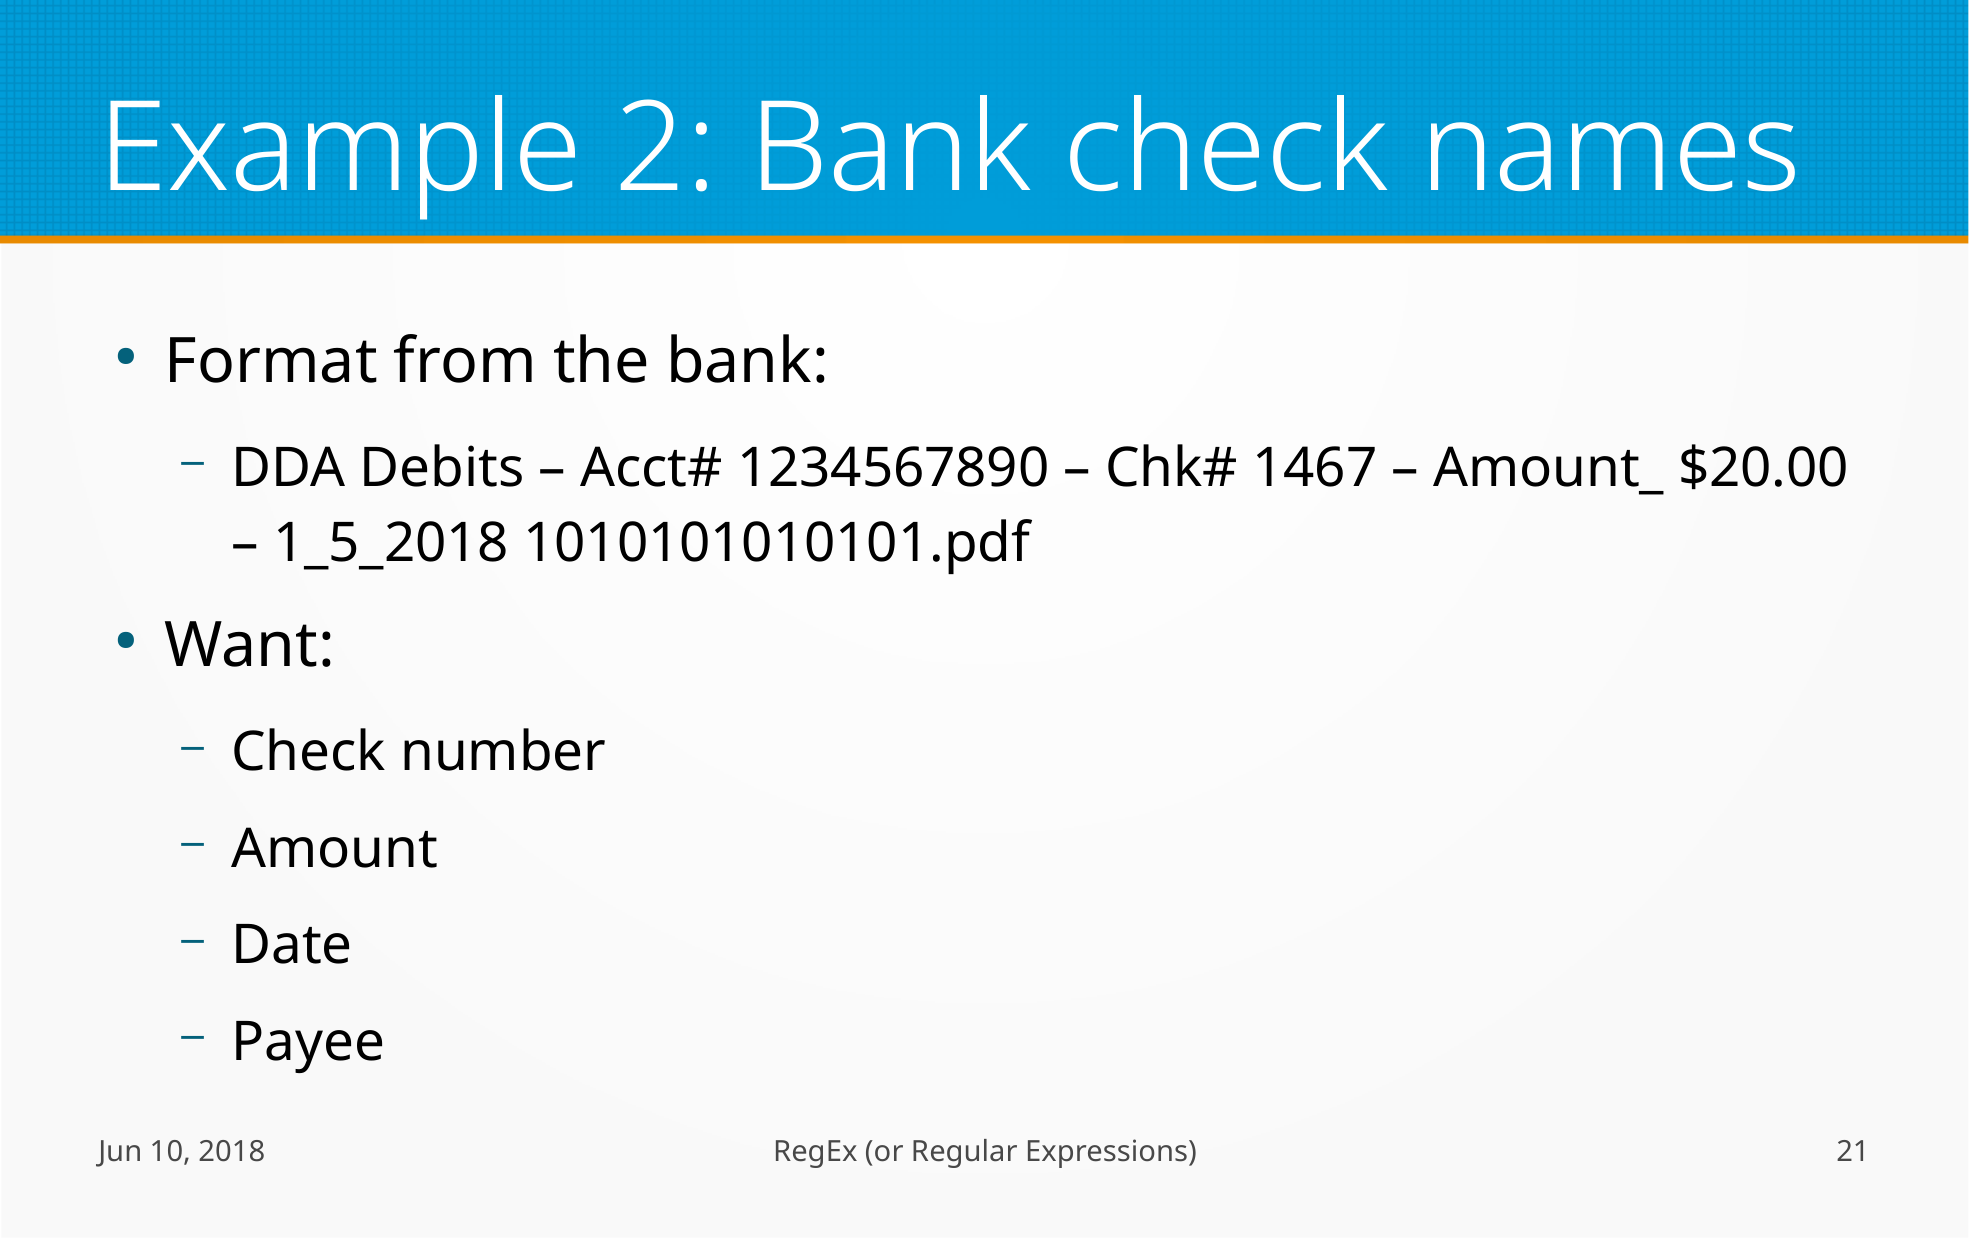

# Example 2: Bank check names
Format from the bank:
DDA Debits – Acct# 1234567890 – Chk# 1467 – Amount_ $20.00 – 1_5_2018 1010101010101.pdf
Want:
Check number
Amount
Date
Payee
Jun 10, 2018
RegEx (or Regular Expressions)
21